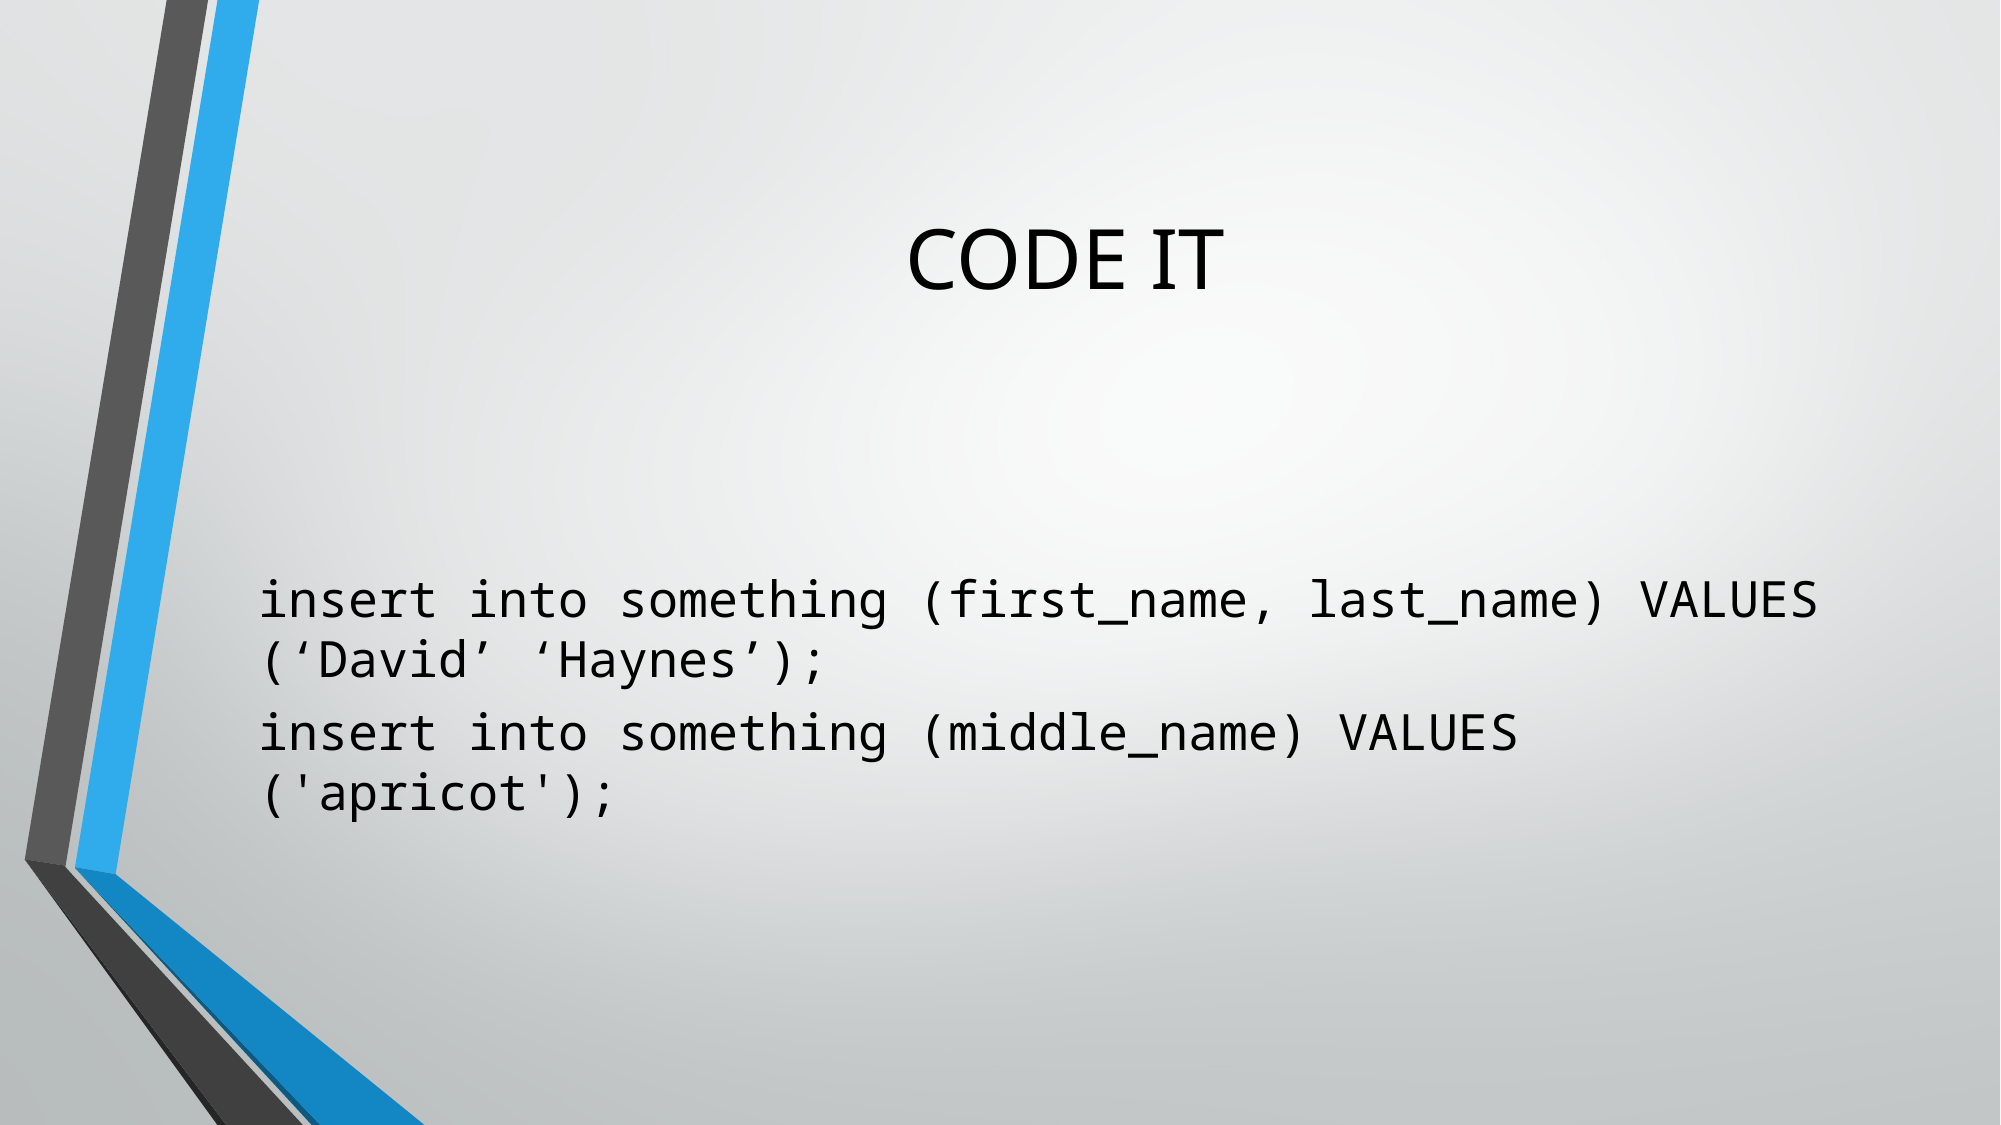

# CODE IT
insert into something (first_name, last_name) VALUES (‘David’ ‘Haynes’);
insert into something (middle_name) VALUES ('apricot');